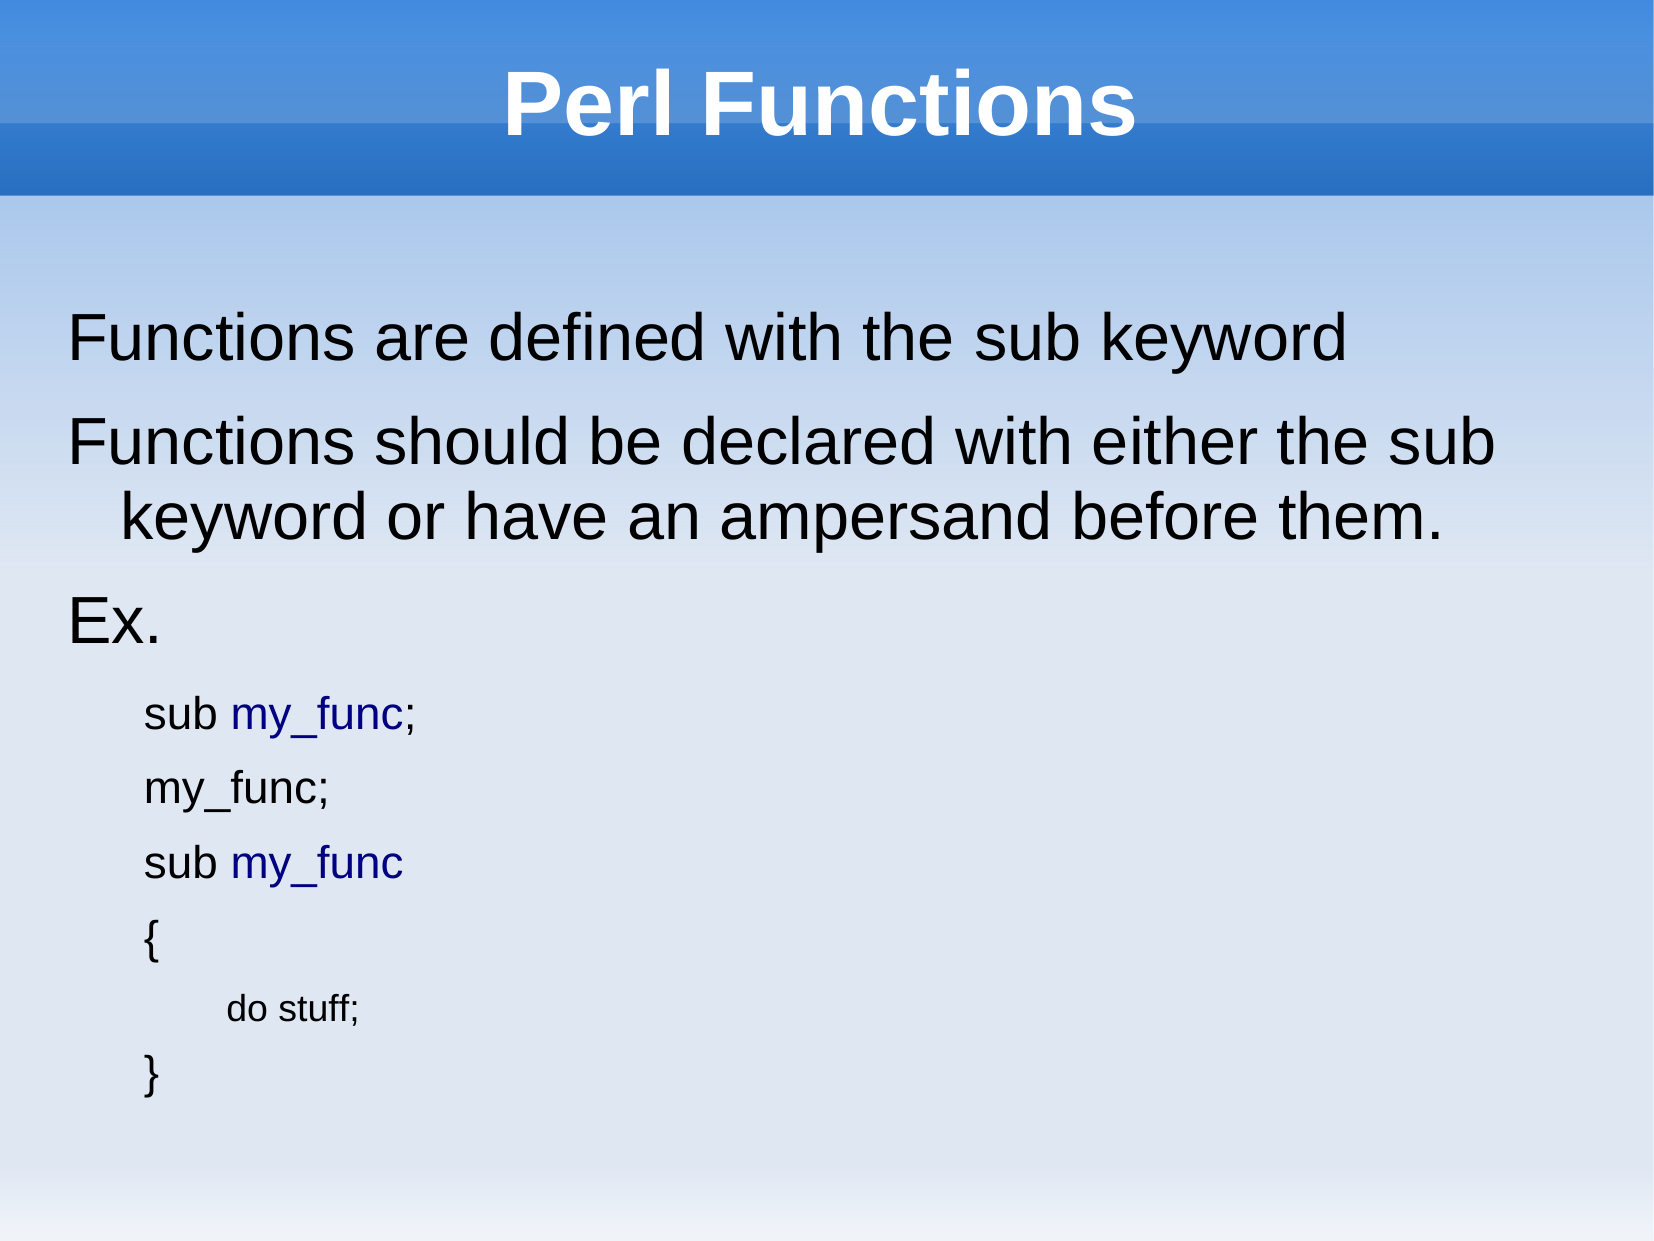

# Perl Functions
Functions are defined with the sub keyword
Functions should be declared with either the sub keyword or have an ampersand before them.
Ex.
sub my_func;
my_func;
sub my_func
{
do stuff;
}